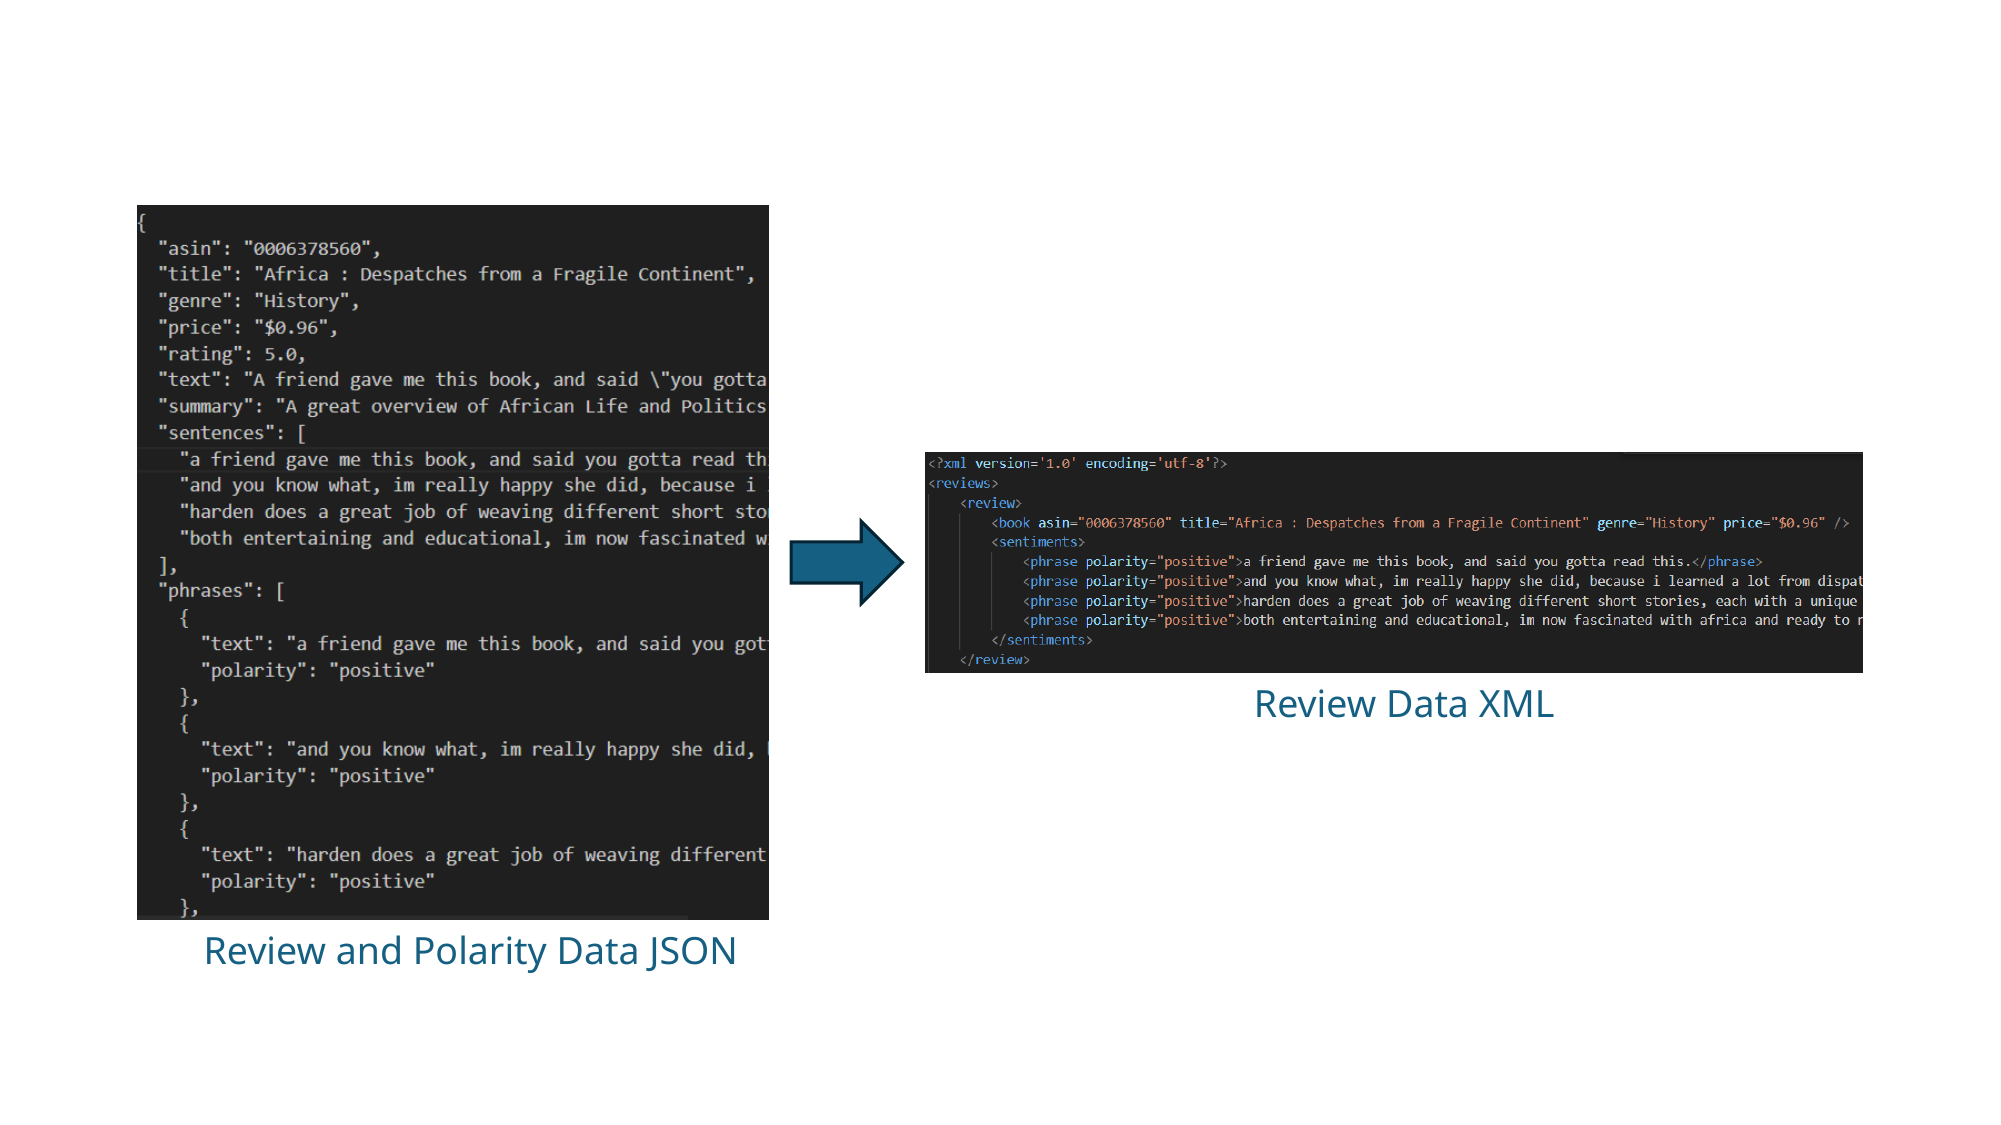

Review Data XML
Review and Polarity Data JSON